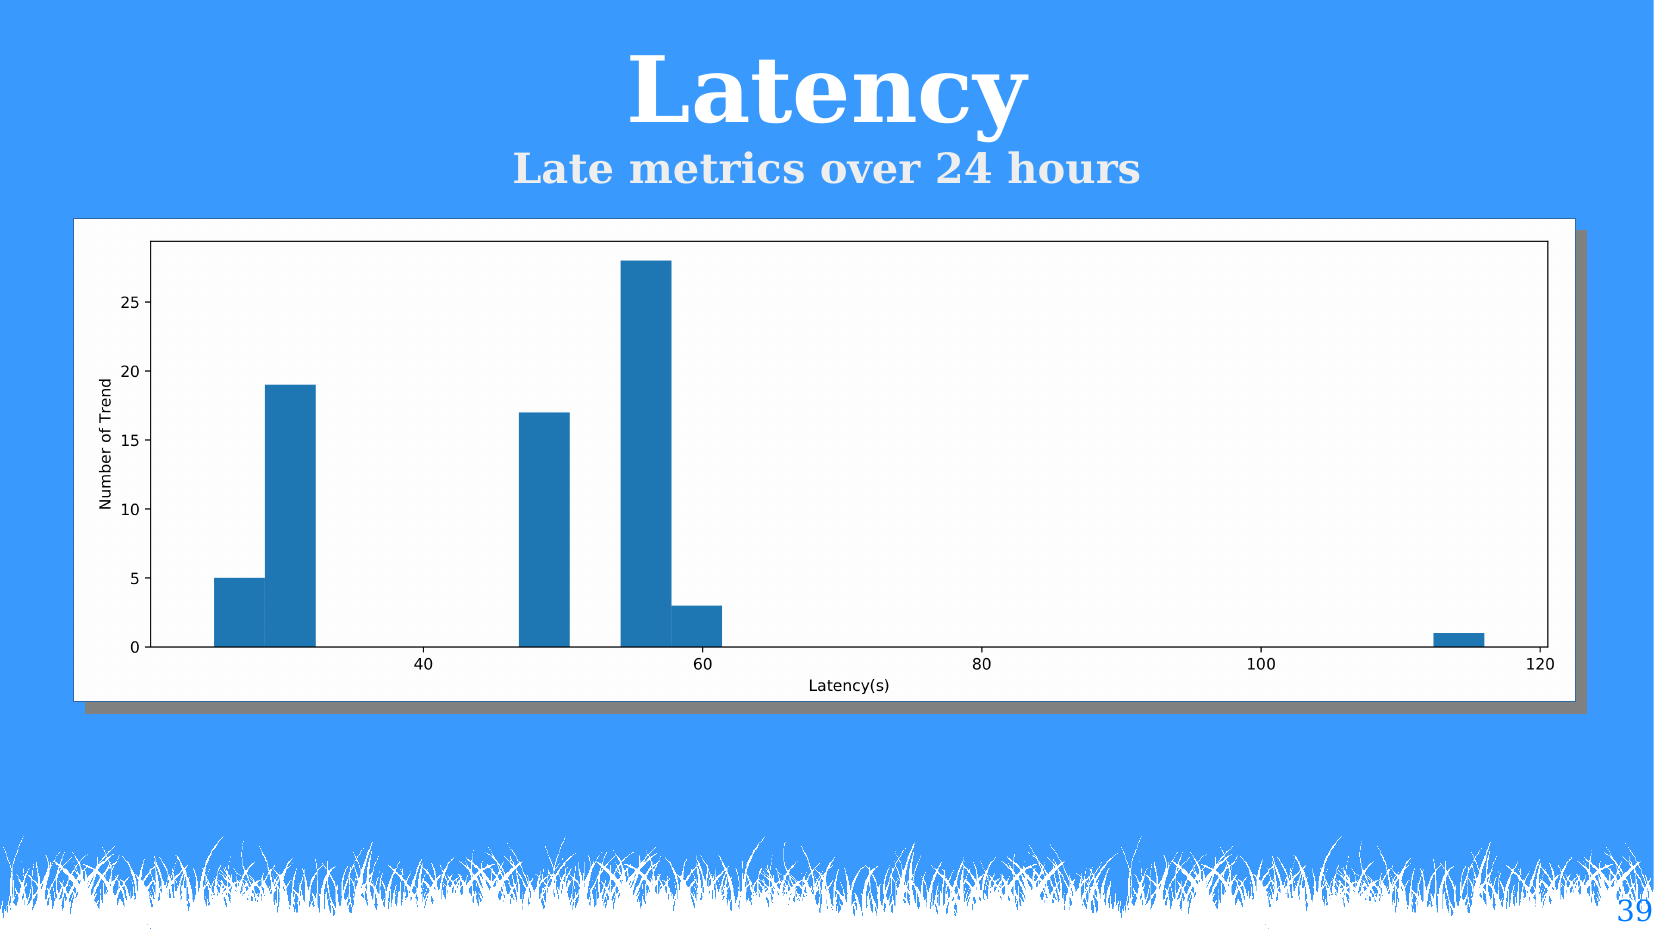

# Latency Late metrics over 24 hours
39